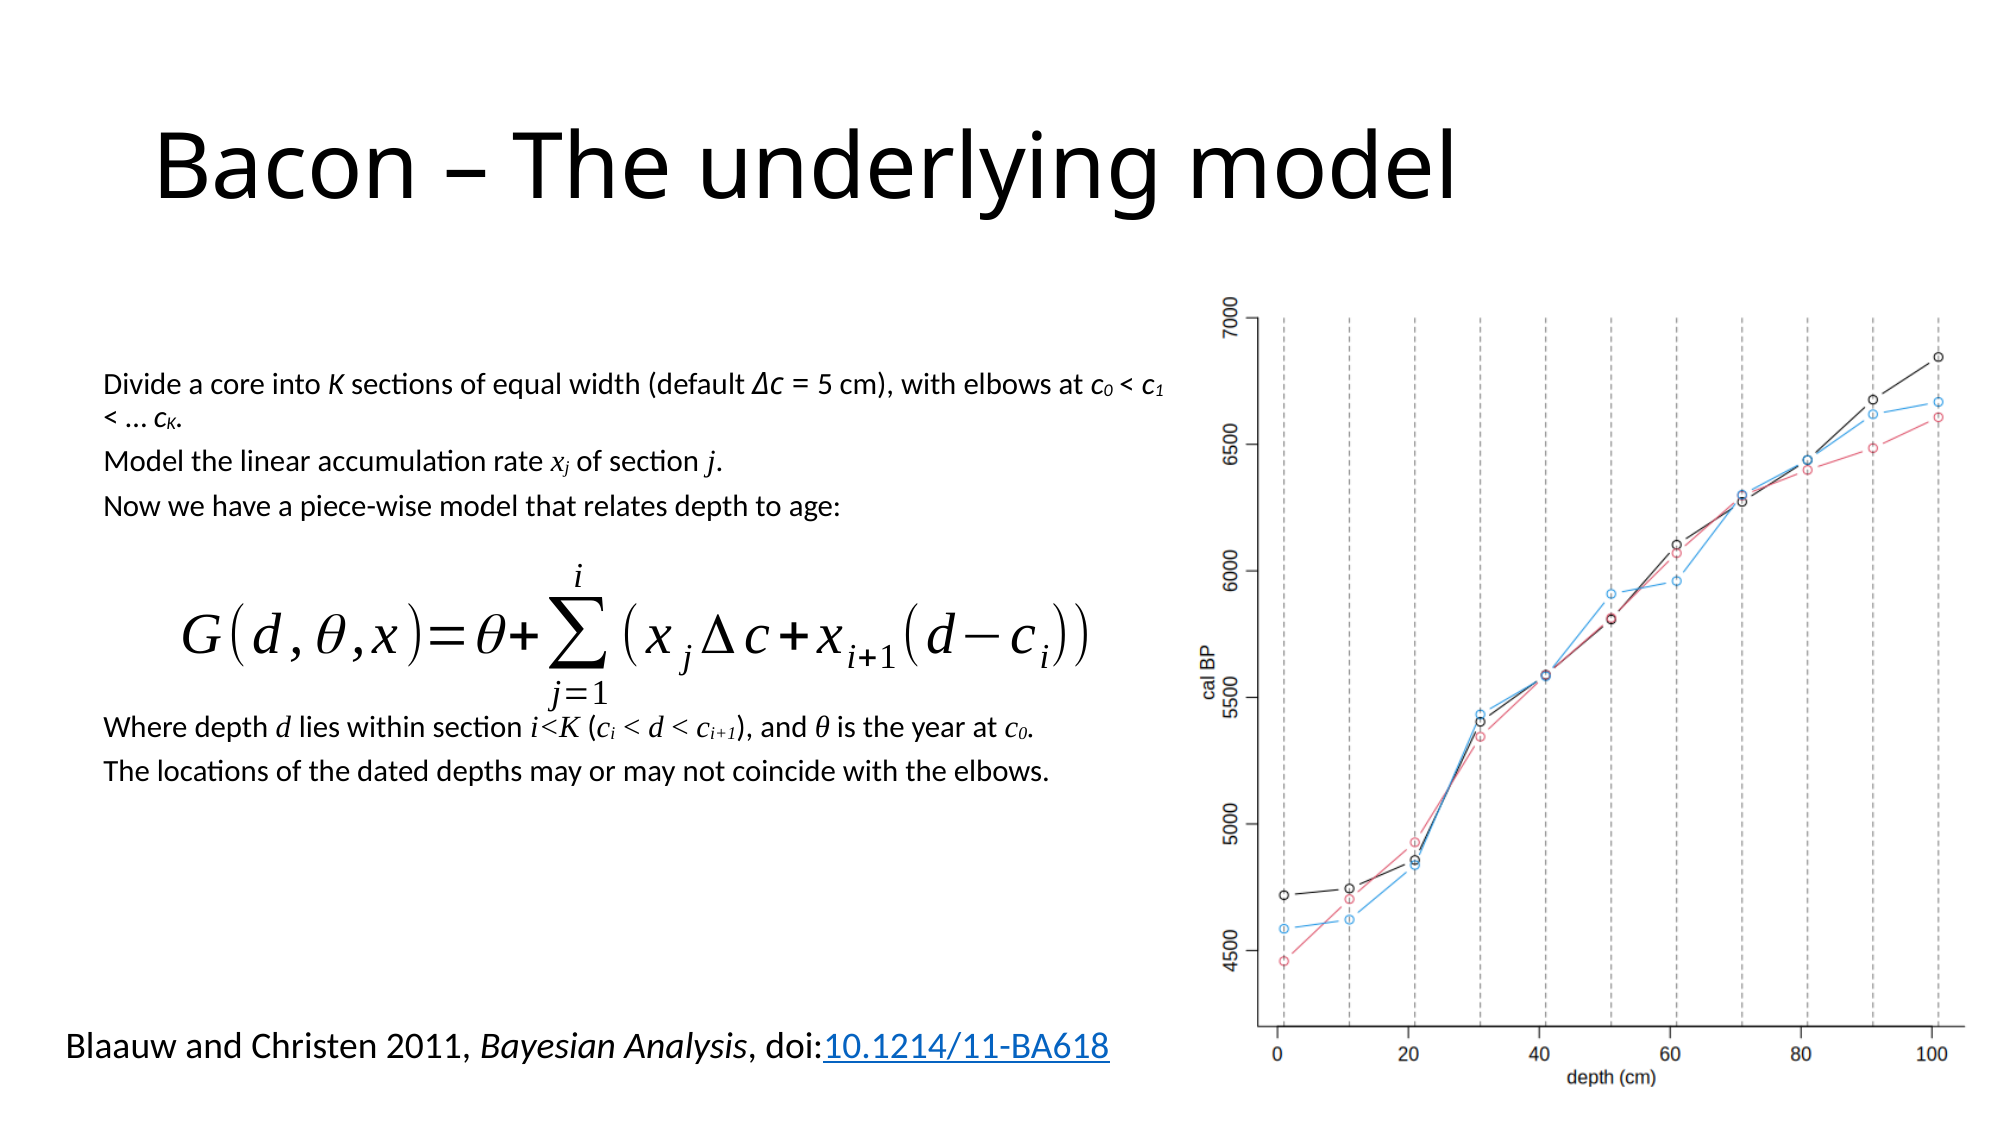

Bacon – The underlying model
Divide a core into K sections of equal width (default Δc = 5 cm), with elbows at c0 < c1 < … cK.
Model the linear accumulation rate xj of section j.
Now we have a piece-wise model that relates depth to age:
Where depth d lies within section i<K (ci < d < ci+1), and θ is the year at c0.
The locations of the dated depths may or may not coincide with the elbows.
Blaauw and Christen 2011, Bayesian Analysis, doi:10.1214/11-BA618